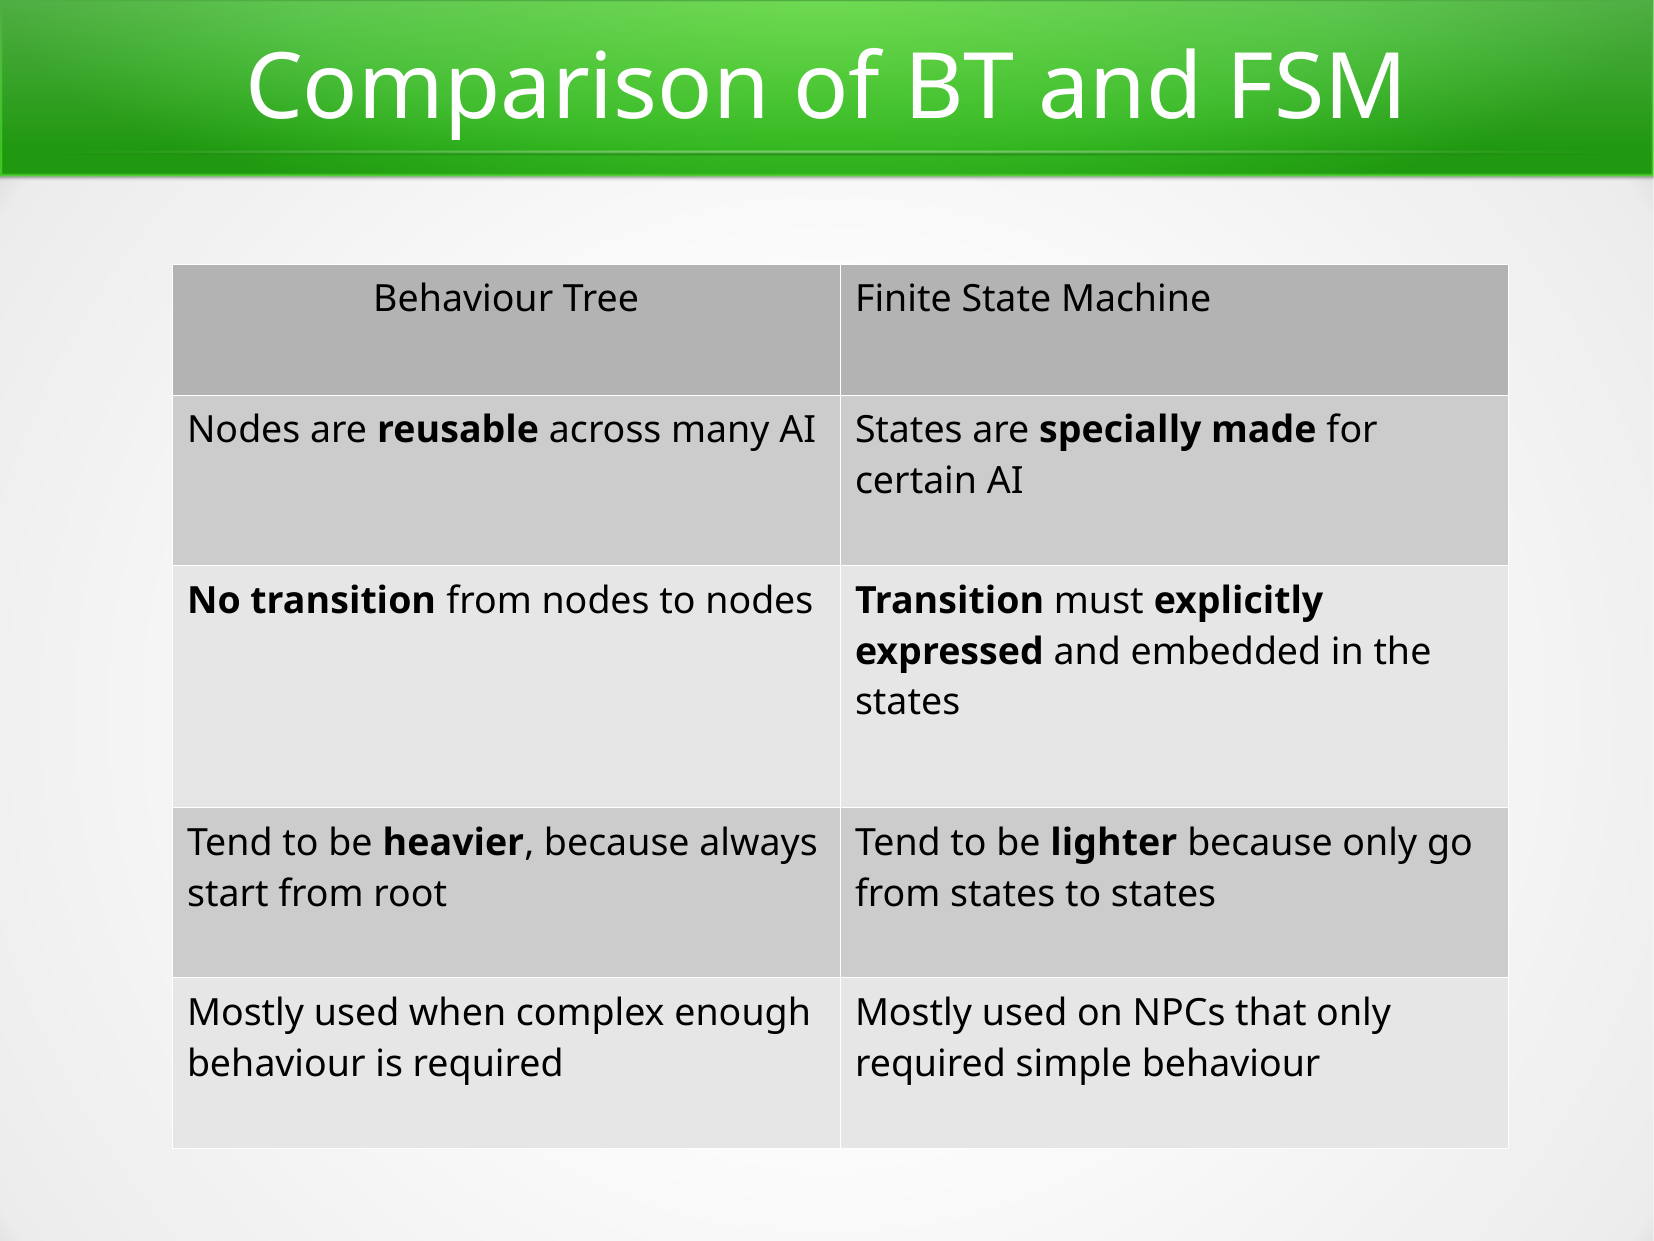

# Comparison of BT and FSM
| Behaviour Tree | Finite State Machine |
| --- | --- |
| Nodes are reusable across many AI | States are specially made for certain AI |
| No transition from nodes to nodes | Transition must explicitly expressed and embedded in the states |
| Tend to be heavier, because always start from root | Tend to be lighter because only go from states to states |
| Mostly used when complex enough behaviour is required | Mostly used on NPCs that only required simple behaviour |